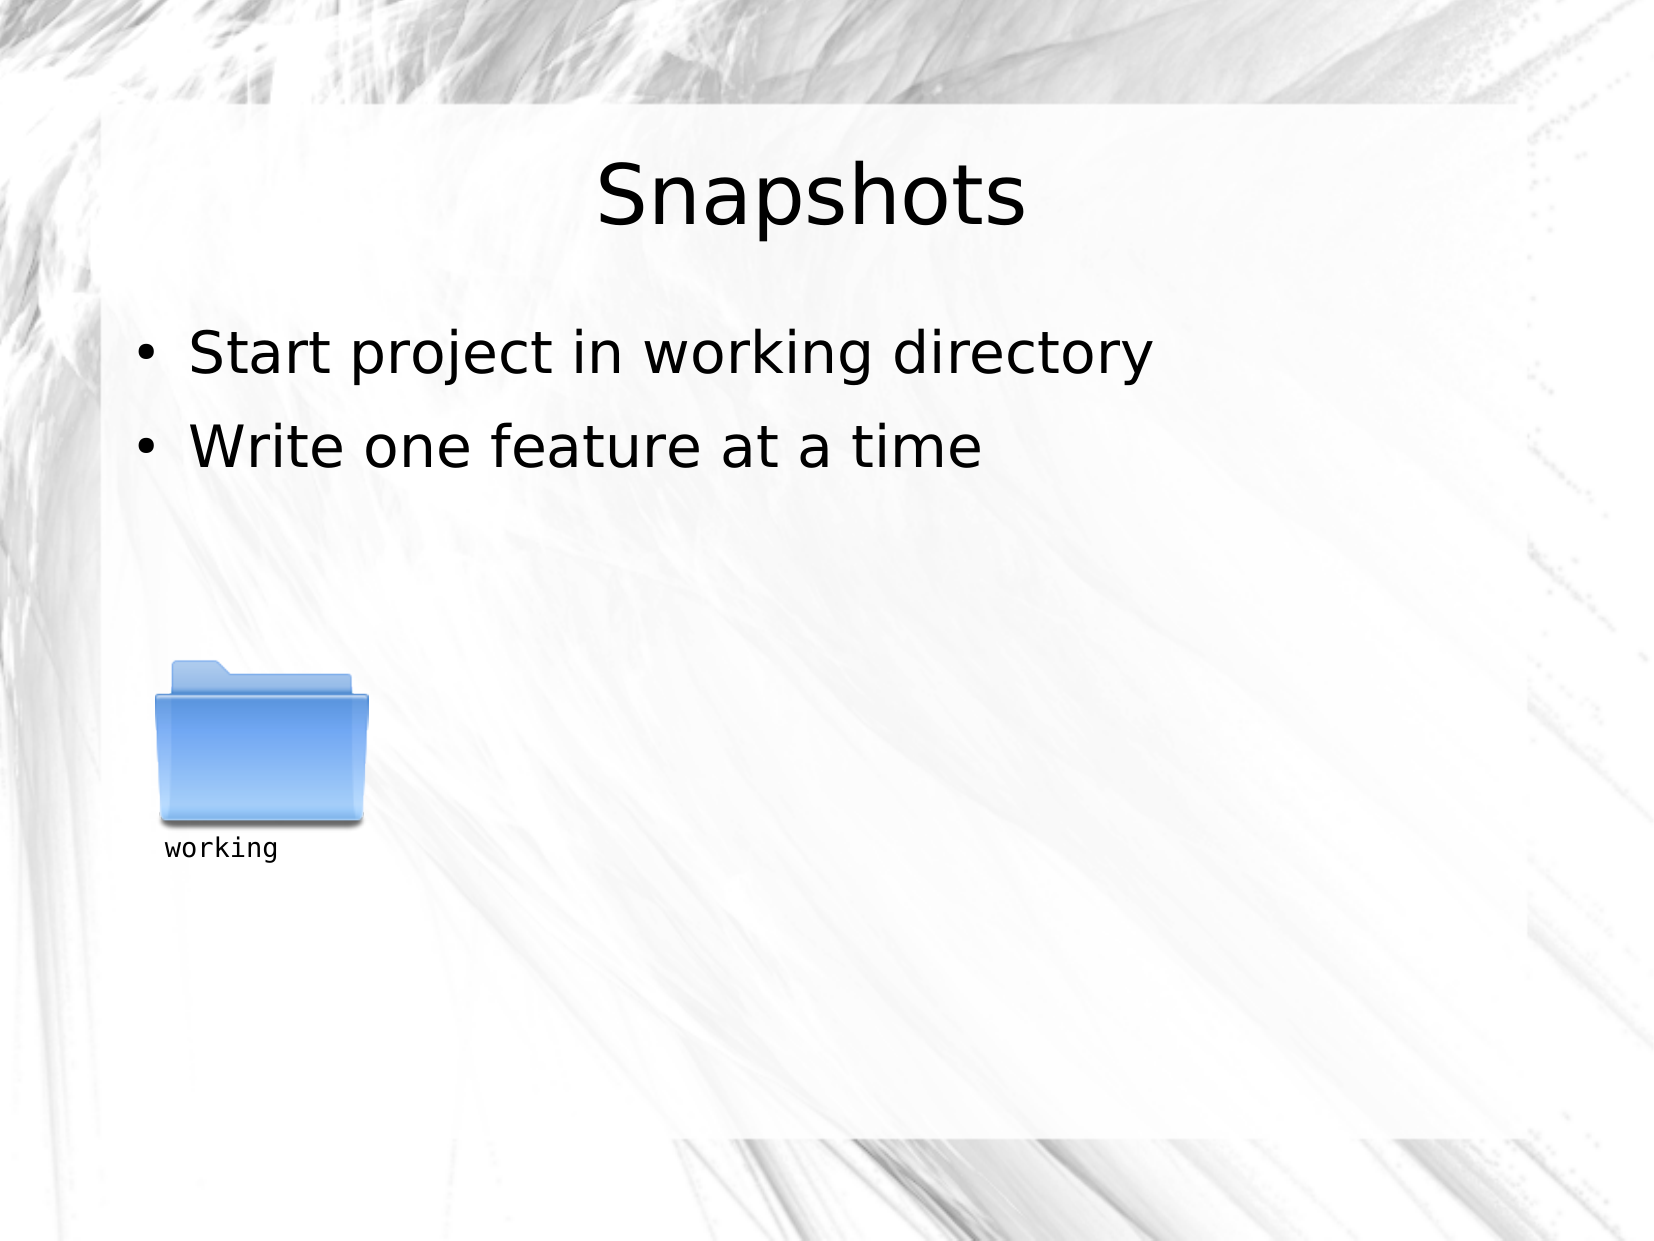

# Snapshots
Start project in working directory
Write one feature at a time
working